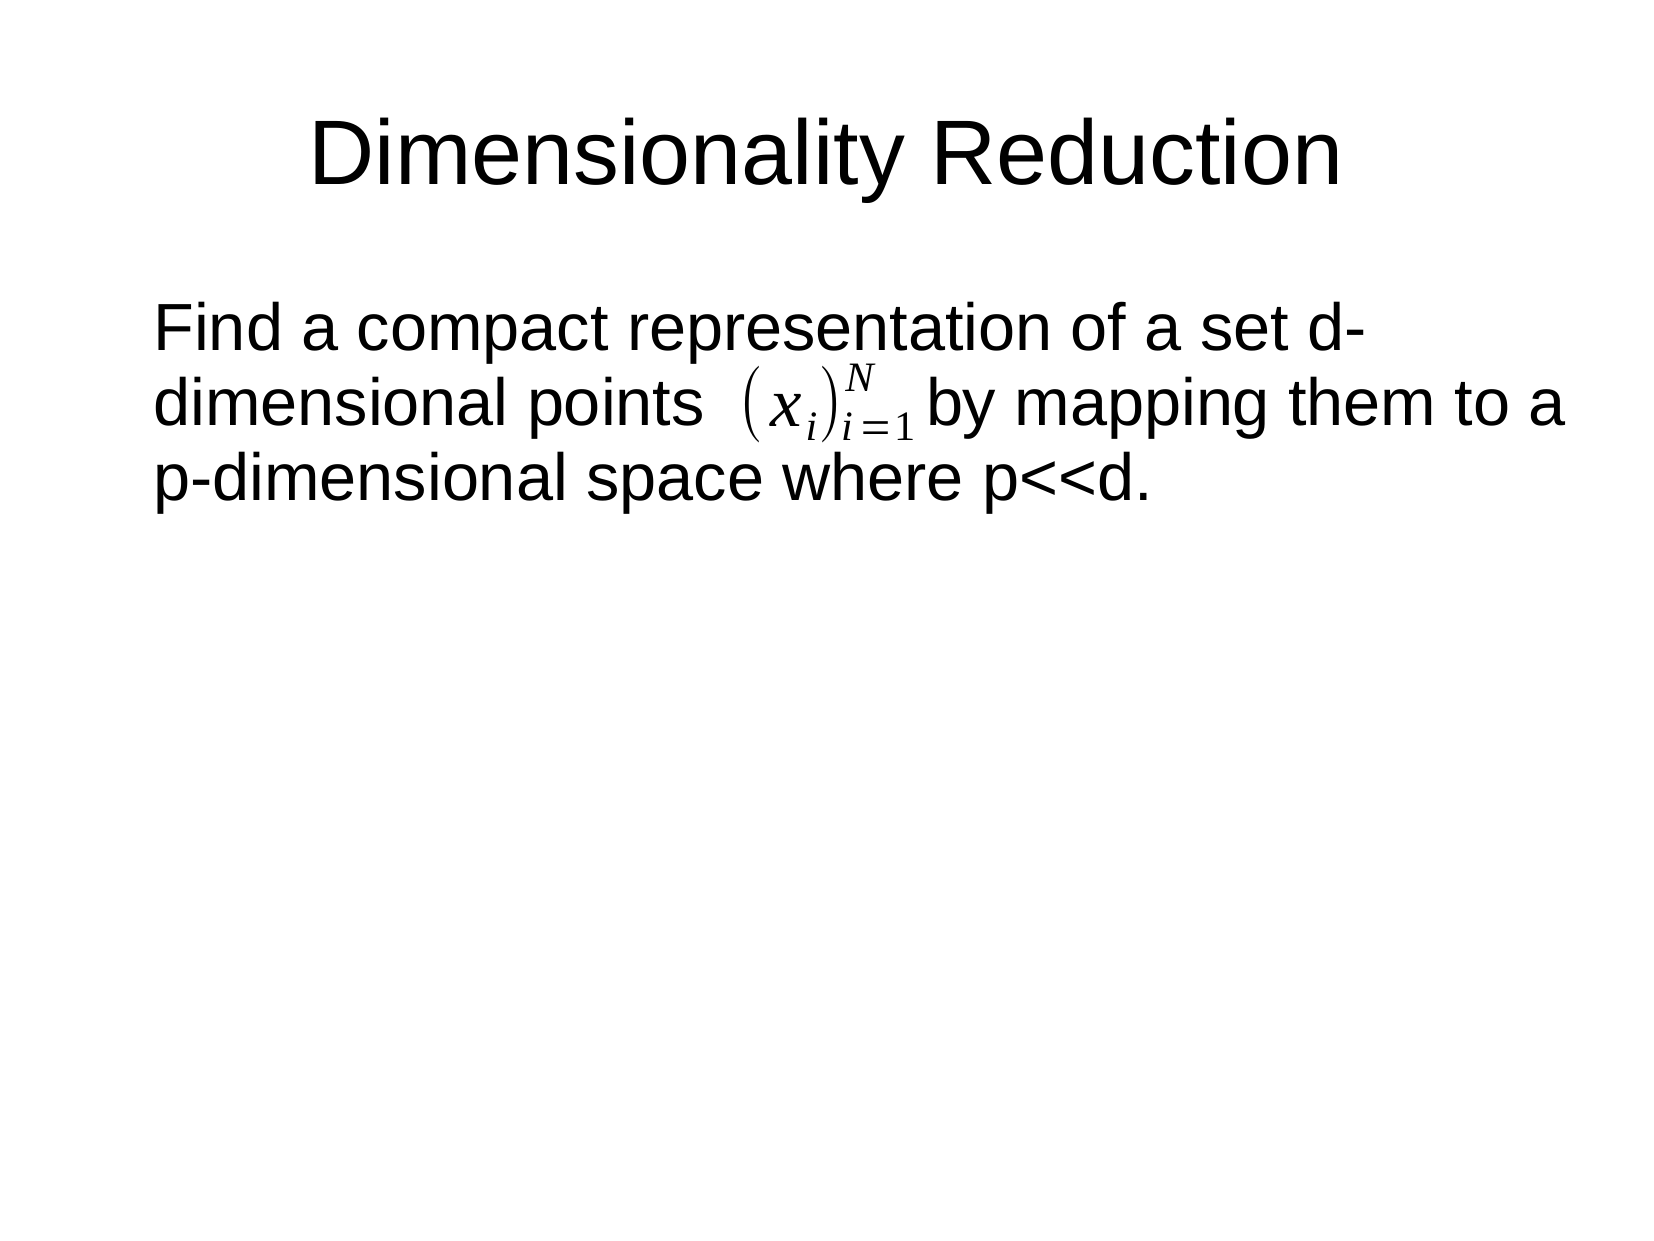

# Dimensionality Reduction
Find a compact representation of a set d-dimensional points by mapping them to a p-dimensional space where p<<d.